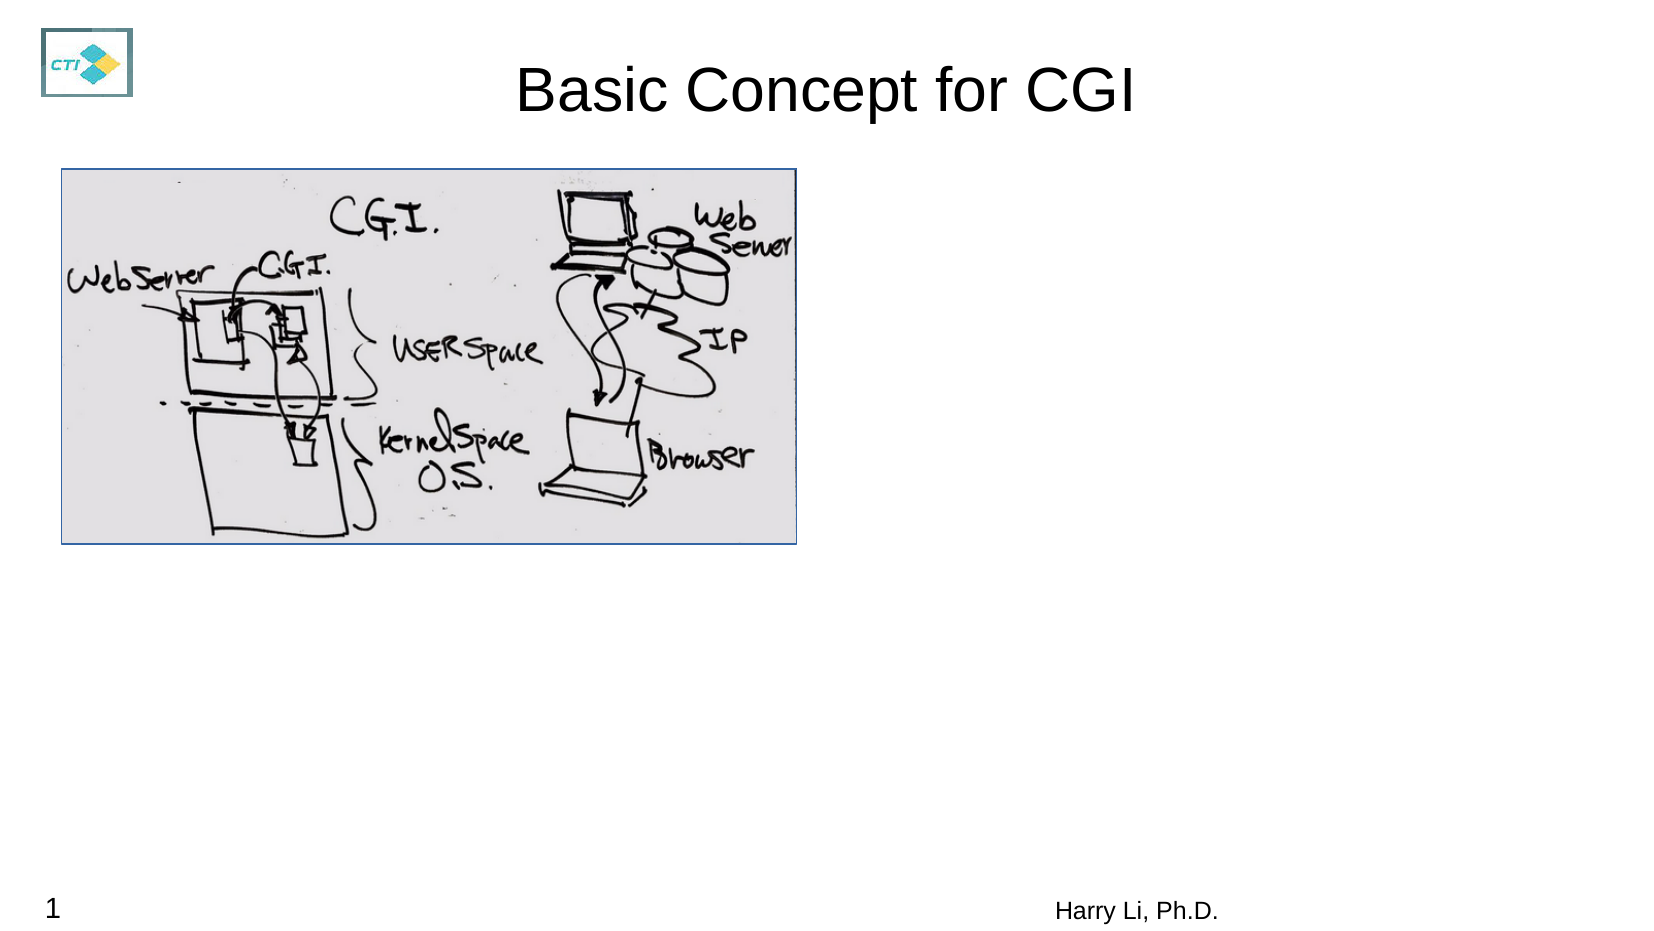

# Basic Concept for CGI
1
Harry Li, Ph.D.